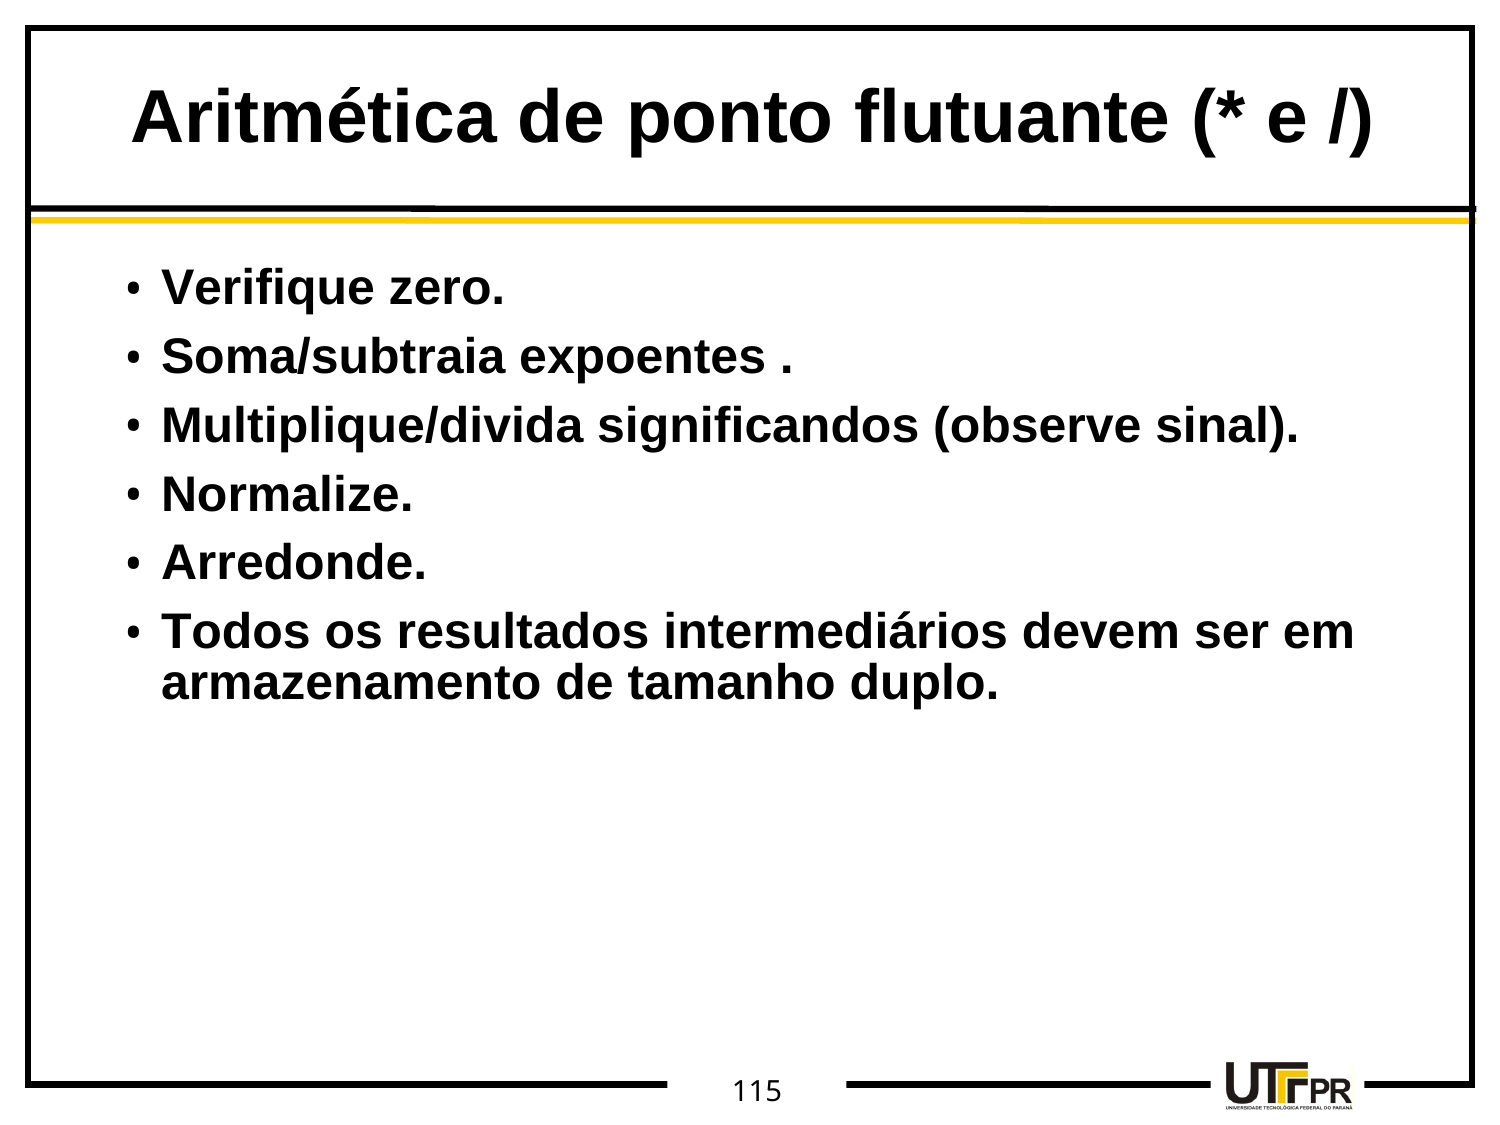

# Aritmética de ponto flutuante (* e /)
Verifique zero.
Soma/subtraia expoentes .
Multiplique/divida significandos (observe sinal).
Normalize.
Arredonde.
Todos os resultados intermediários devem ser em armazenamento de tamanho duplo.